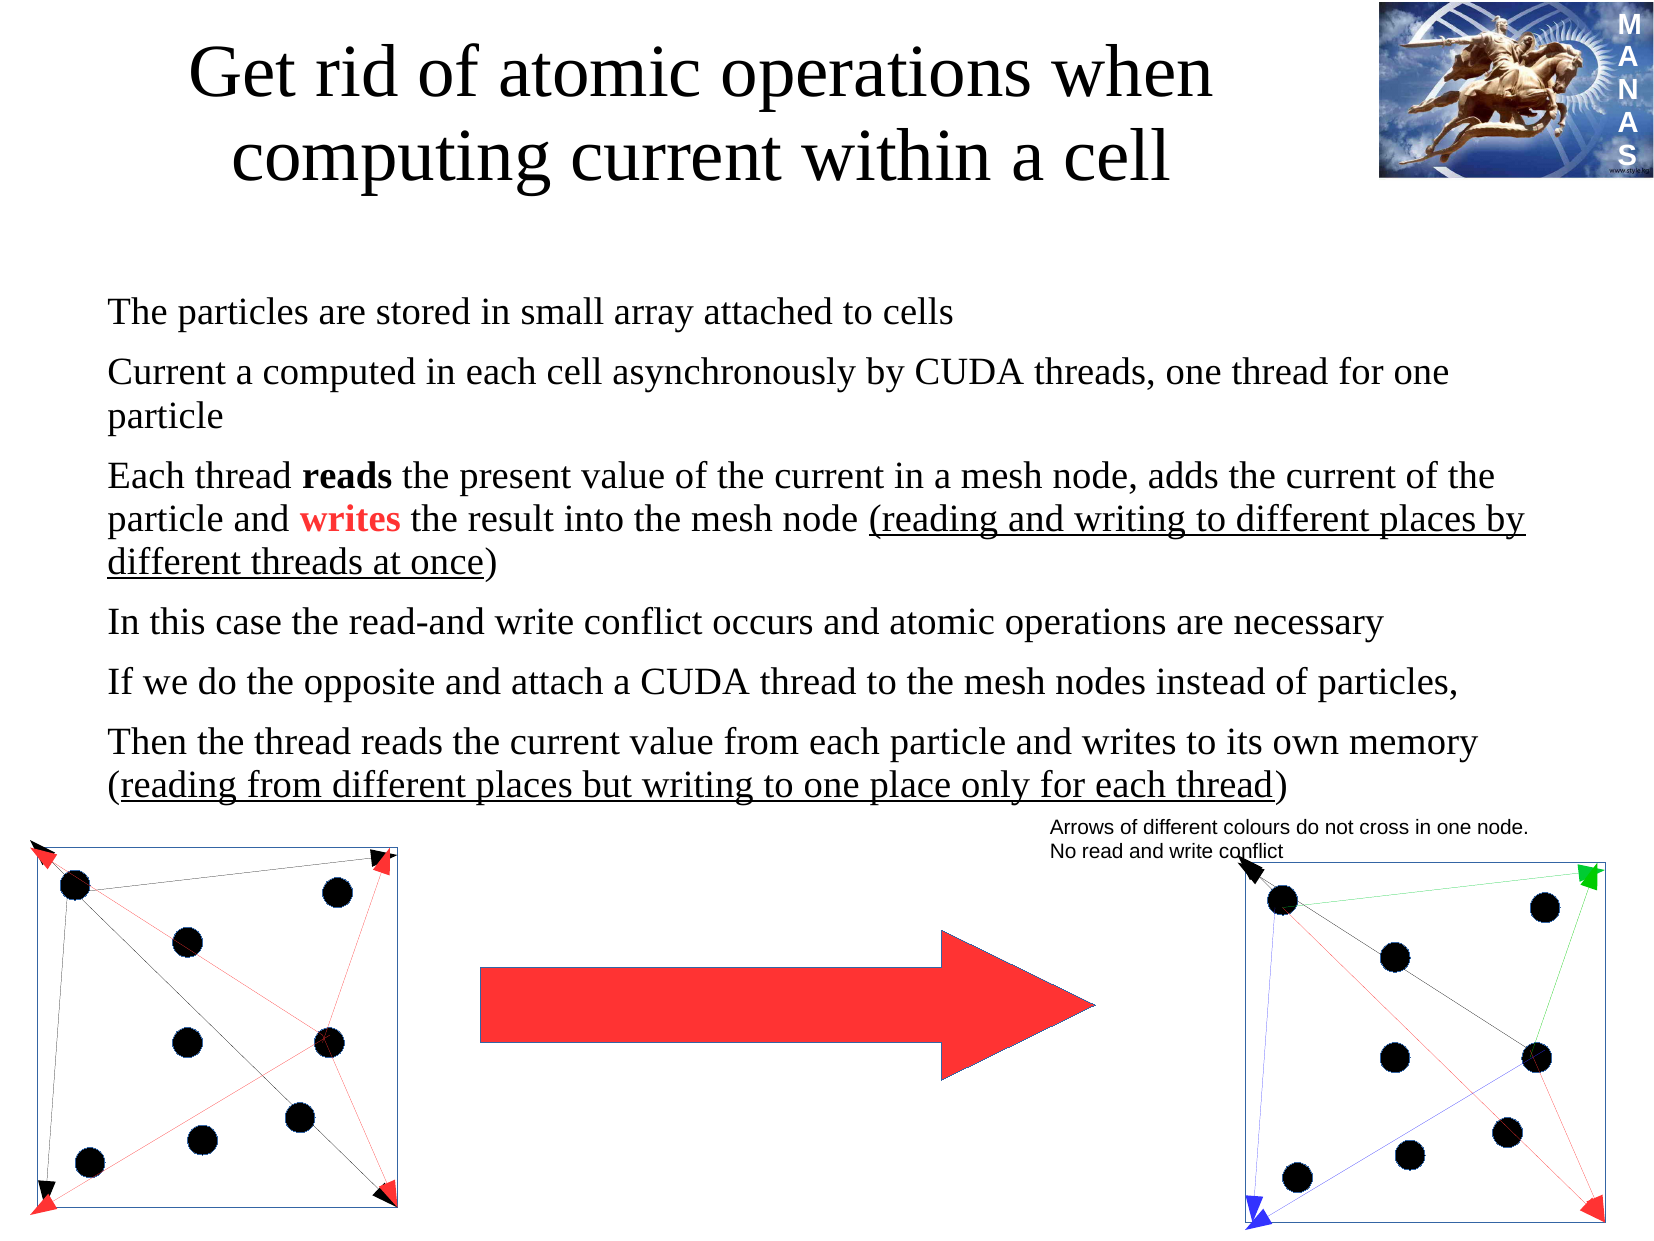

# Get rid of atomic operations when computing current within a cell
М
A
N
A
S
The particles are stored in small array attached to cells
Current a computed in each cell asynchronously by CUDA threads, one thread for one particle
Each thread reads the present value of the current in a mesh node, adds the current of the particle and writes the result into the mesh node (reading and writing to different places by different threads at once)
In this case the read-and write conflict occurs and atomic operations are necessary
If we do the opposite and attach a CUDA thread to the mesh nodes instead of particles,
Then the thread reads the current value from each particle and writes to its own memory (reading from different places but writing to one place only for each thread)
Arrows of different colours do not cross in one node.
No read and write conflict